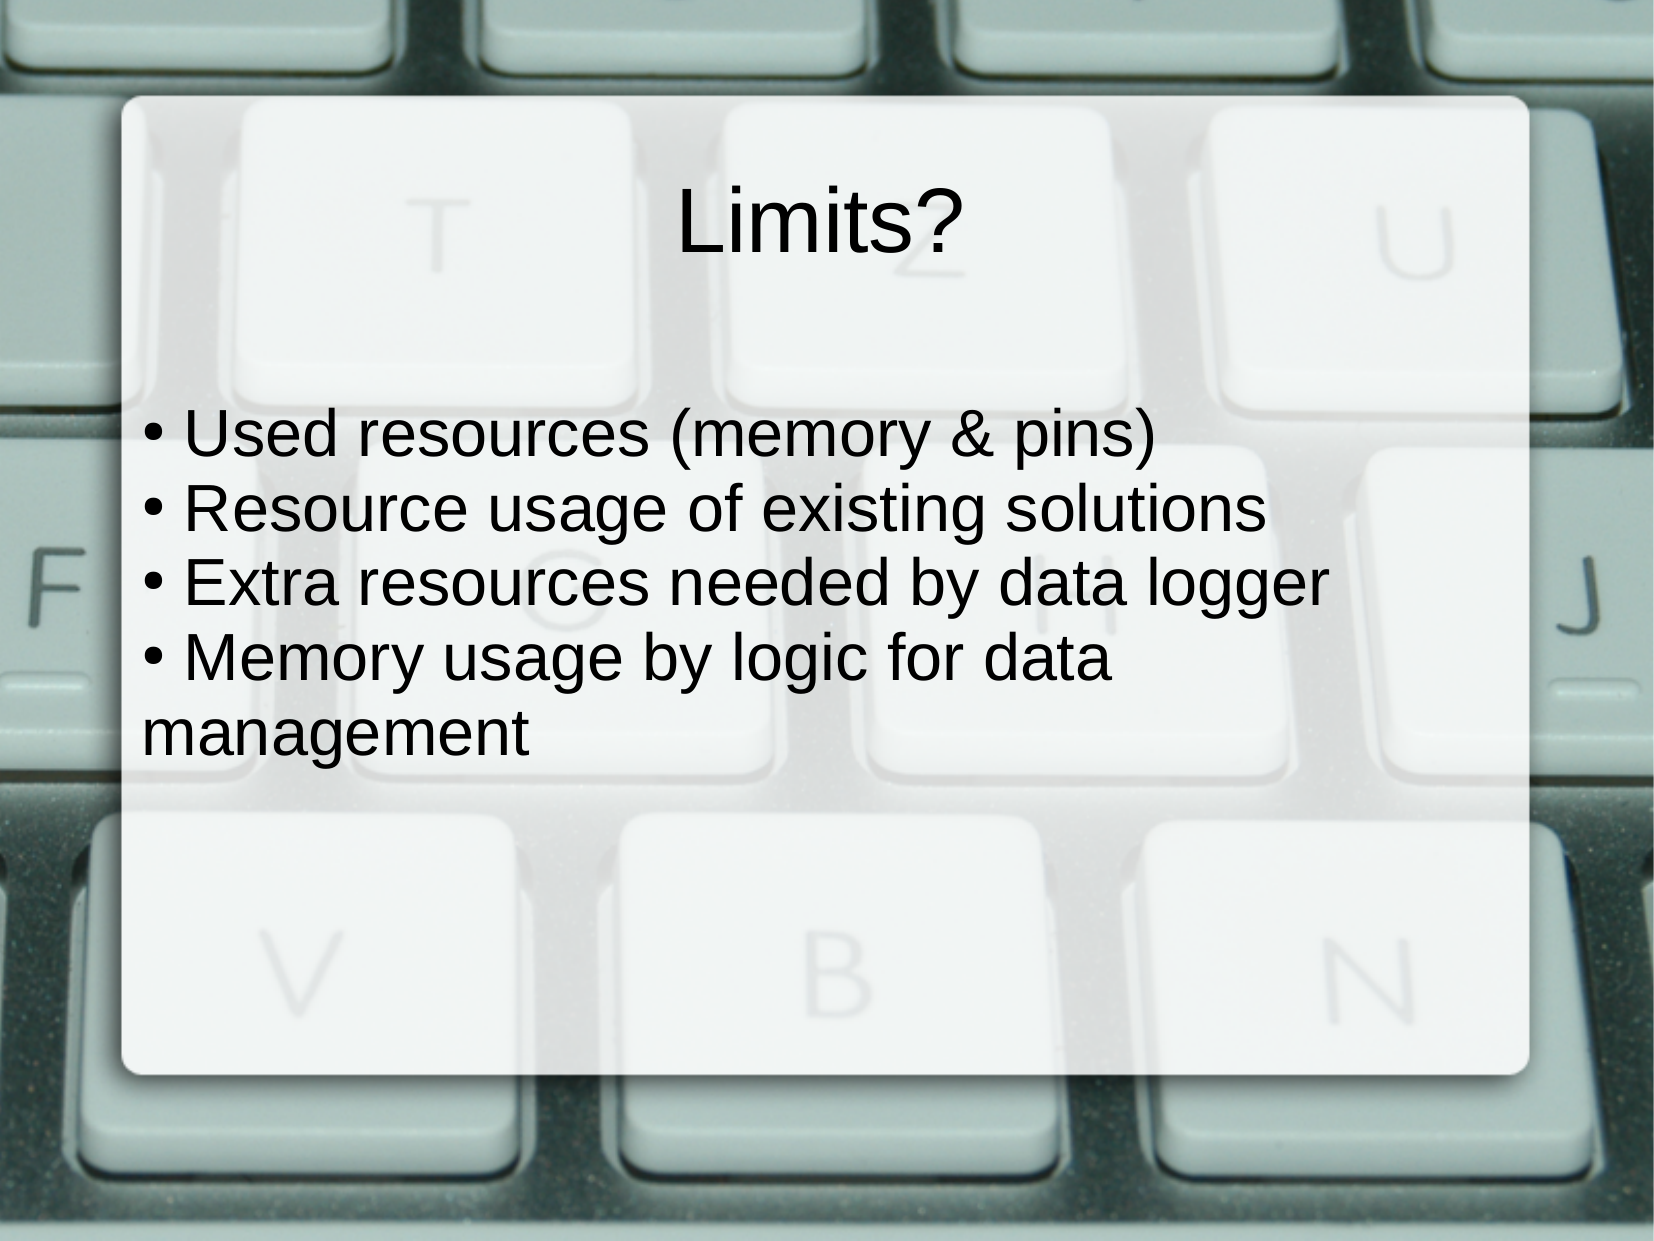

# Limits?
 Used resources (memory & pins)
 Resource usage of existing solutions
 Extra resources needed by data logger
 Memory usage by logic for data management